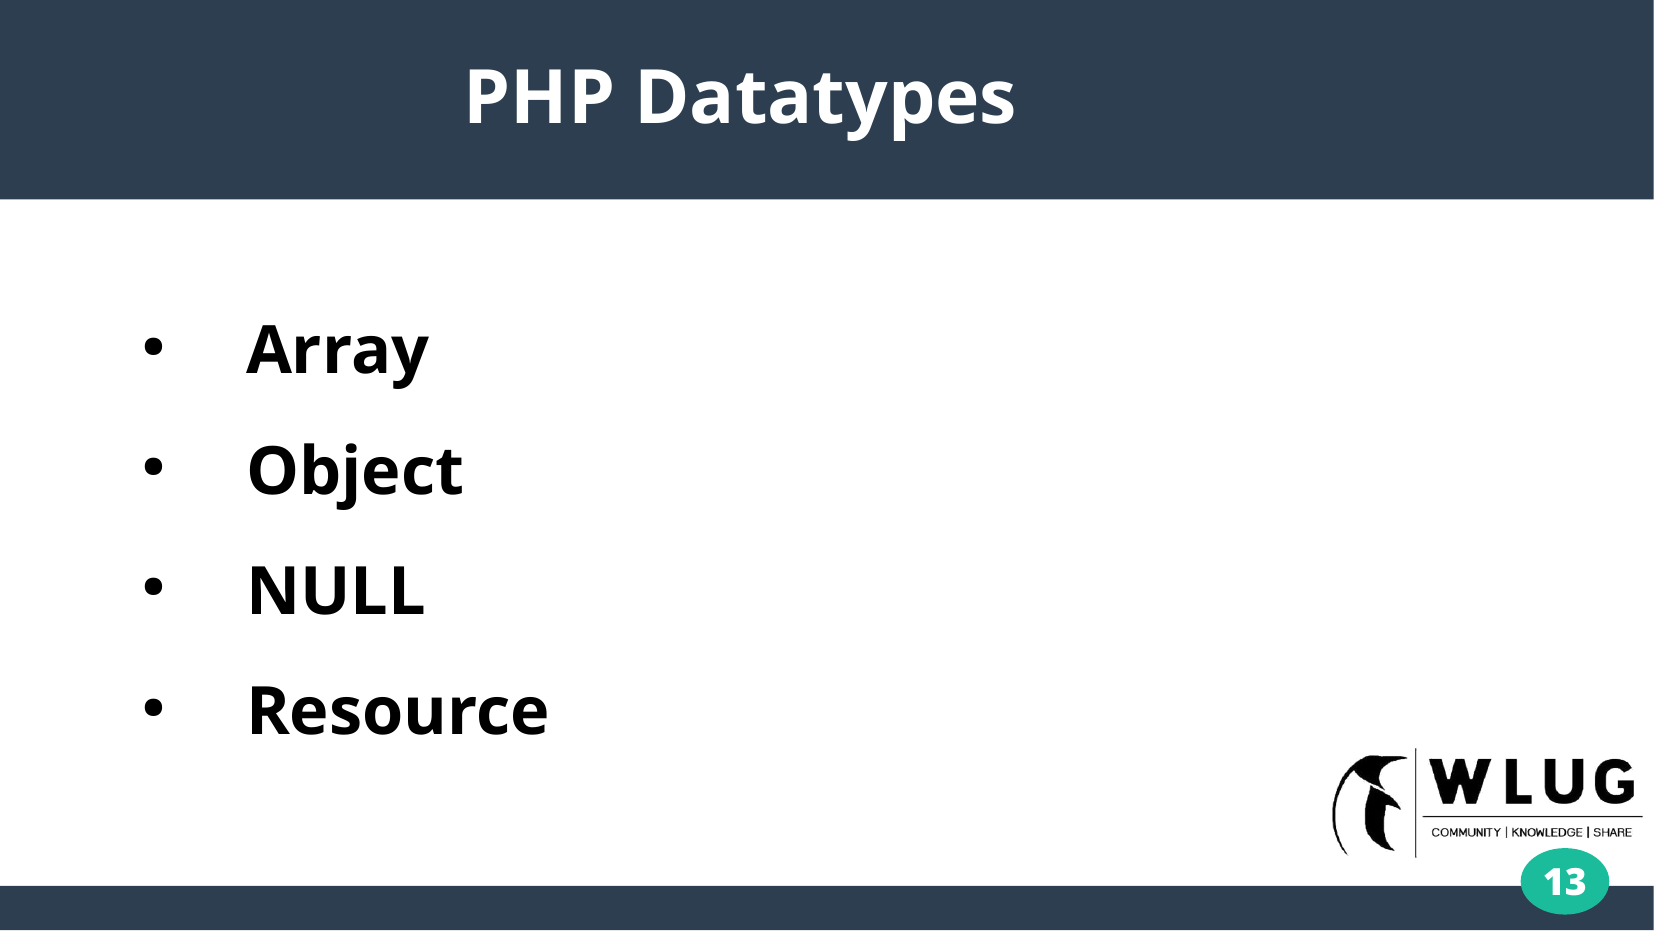

PHP Datatypes
 Array
 Object
 NULL
 Resource
13